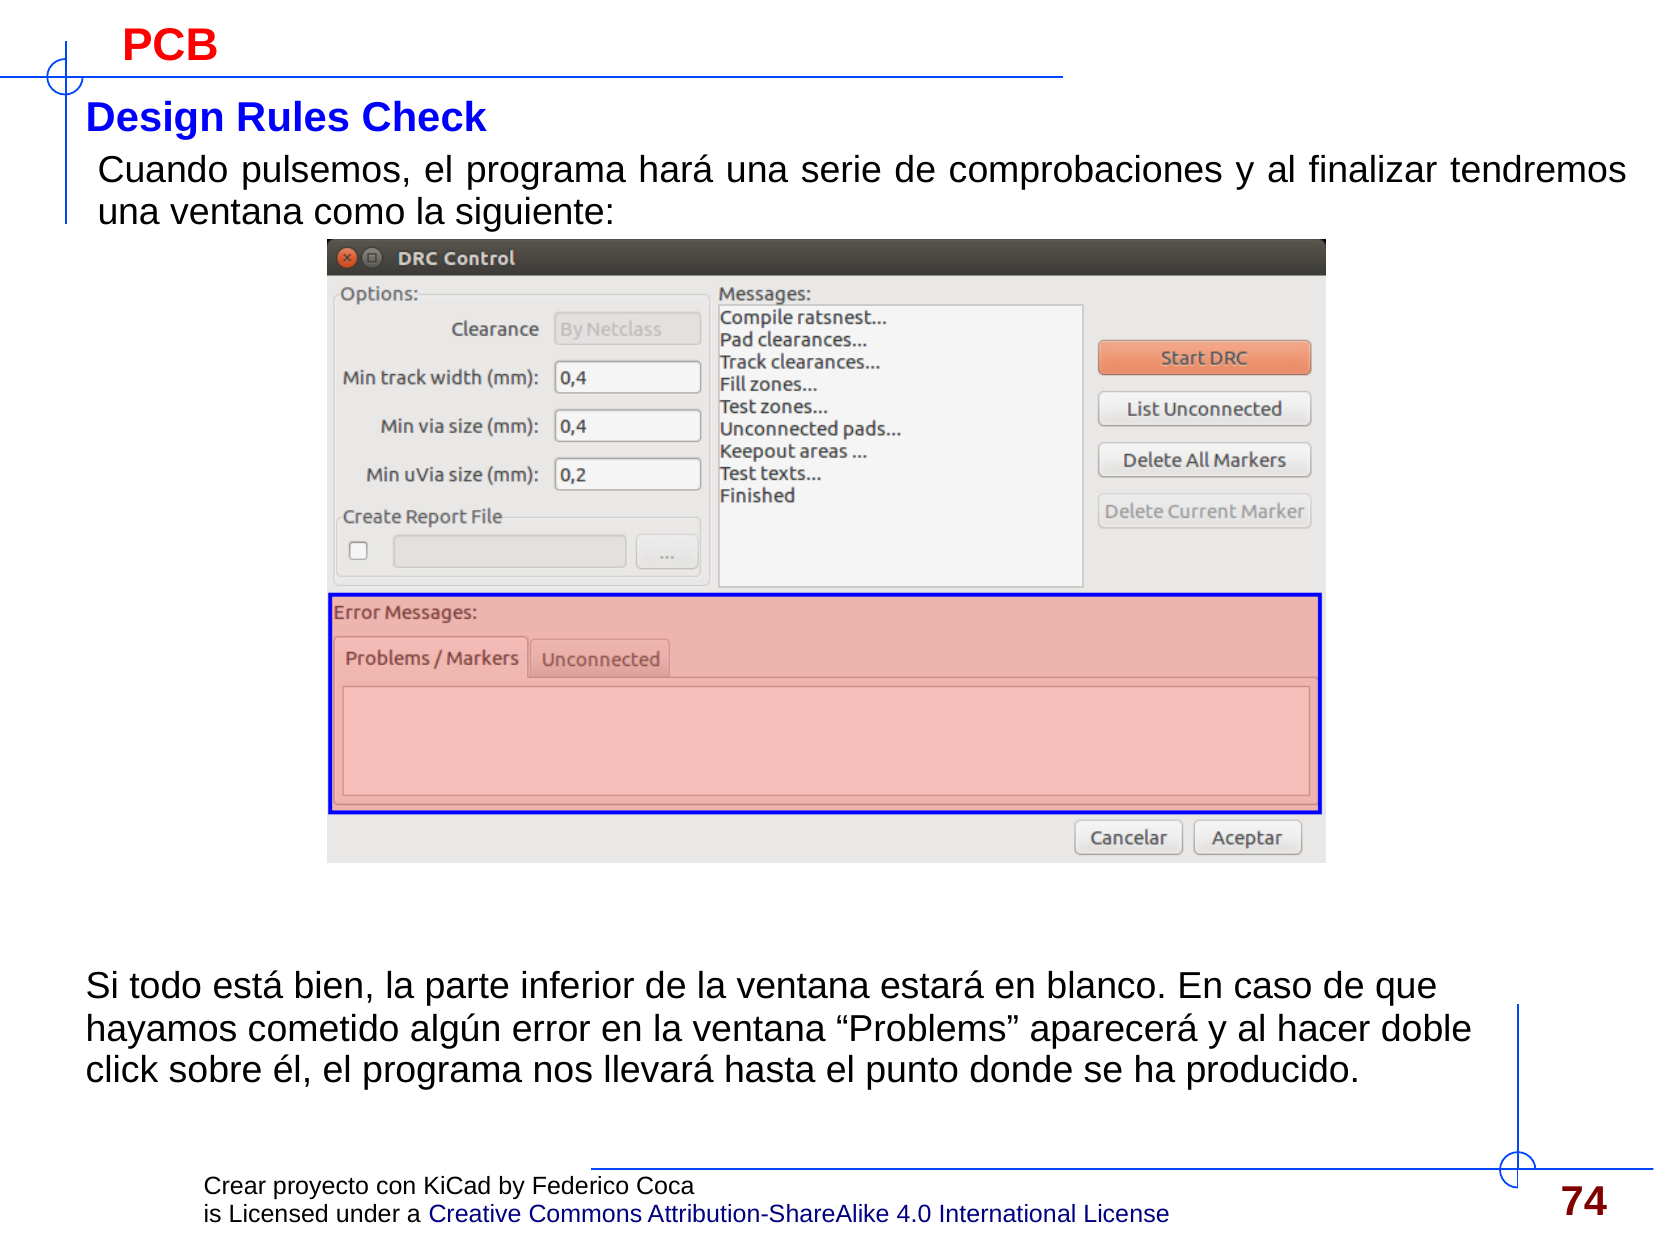

PCB
Design Rules Check
Cuando pulsemos, el programa hará una serie de comprobaciones y al finalizar tendremos una ventana como la siguiente:
Si todo está bien, la parte inferior de la ventana estará en blanco. En caso de que hayamos cometido algún error en la ventana “Problems” aparecerá y al hacer doble click sobre él, el programa nos llevará hasta el punto donde se ha producido.
Crear proyecto con KiCad by Federico Coca
is Licensed under a Creative Commons Attribution-ShareAlike 4.0 International License